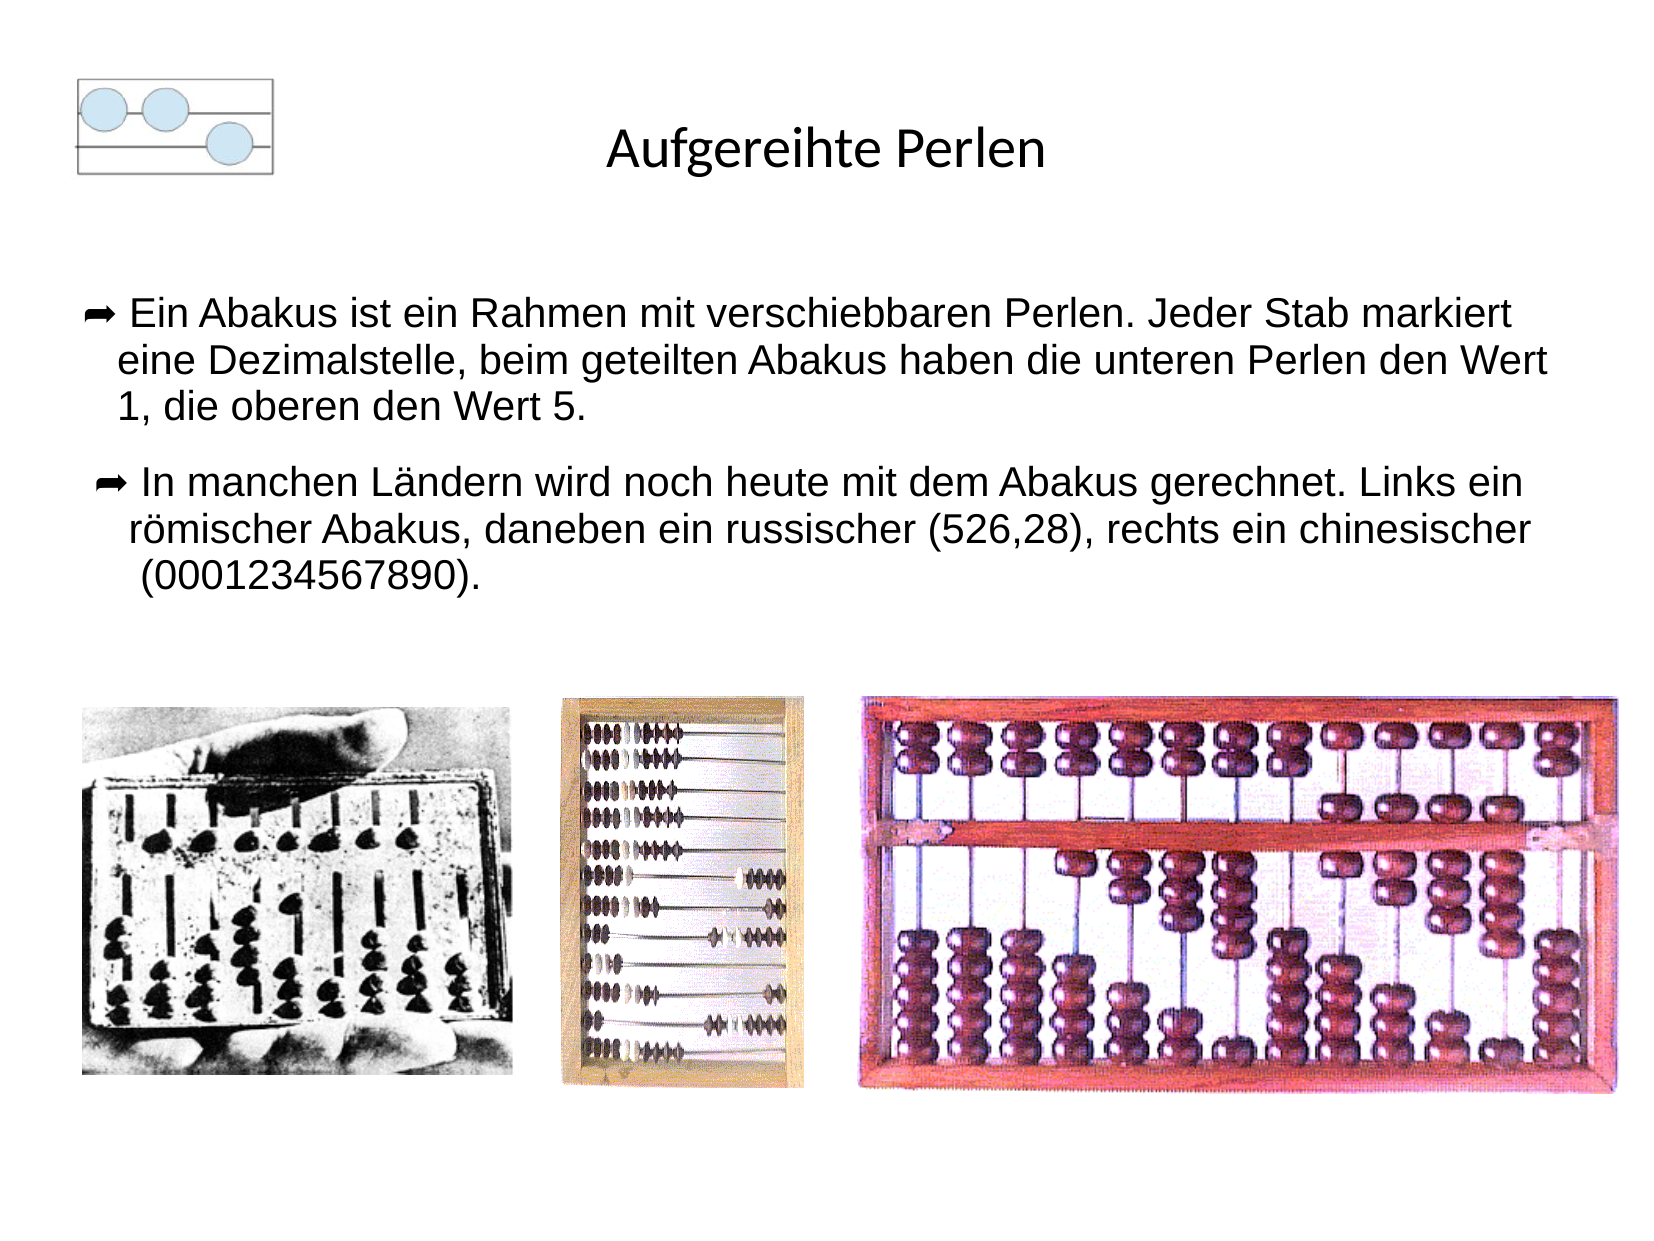

# Aufgereihte Perlen
➦ Ein Abakus ist ein Rahmen mit verschiebbaren Perlen. Jeder Stab markiert eine Dezimalstelle, beim geteilten Abakus haben die unteren Perlen den Wert 1, die oberen den Wert 5.
 ➦ In manchen Ländern wird noch heute mit dem Abakus gerechnet. Links ein römischer Abakus, daneben ein russischer (526,28), rechts ein chinesischer (0001234567890).